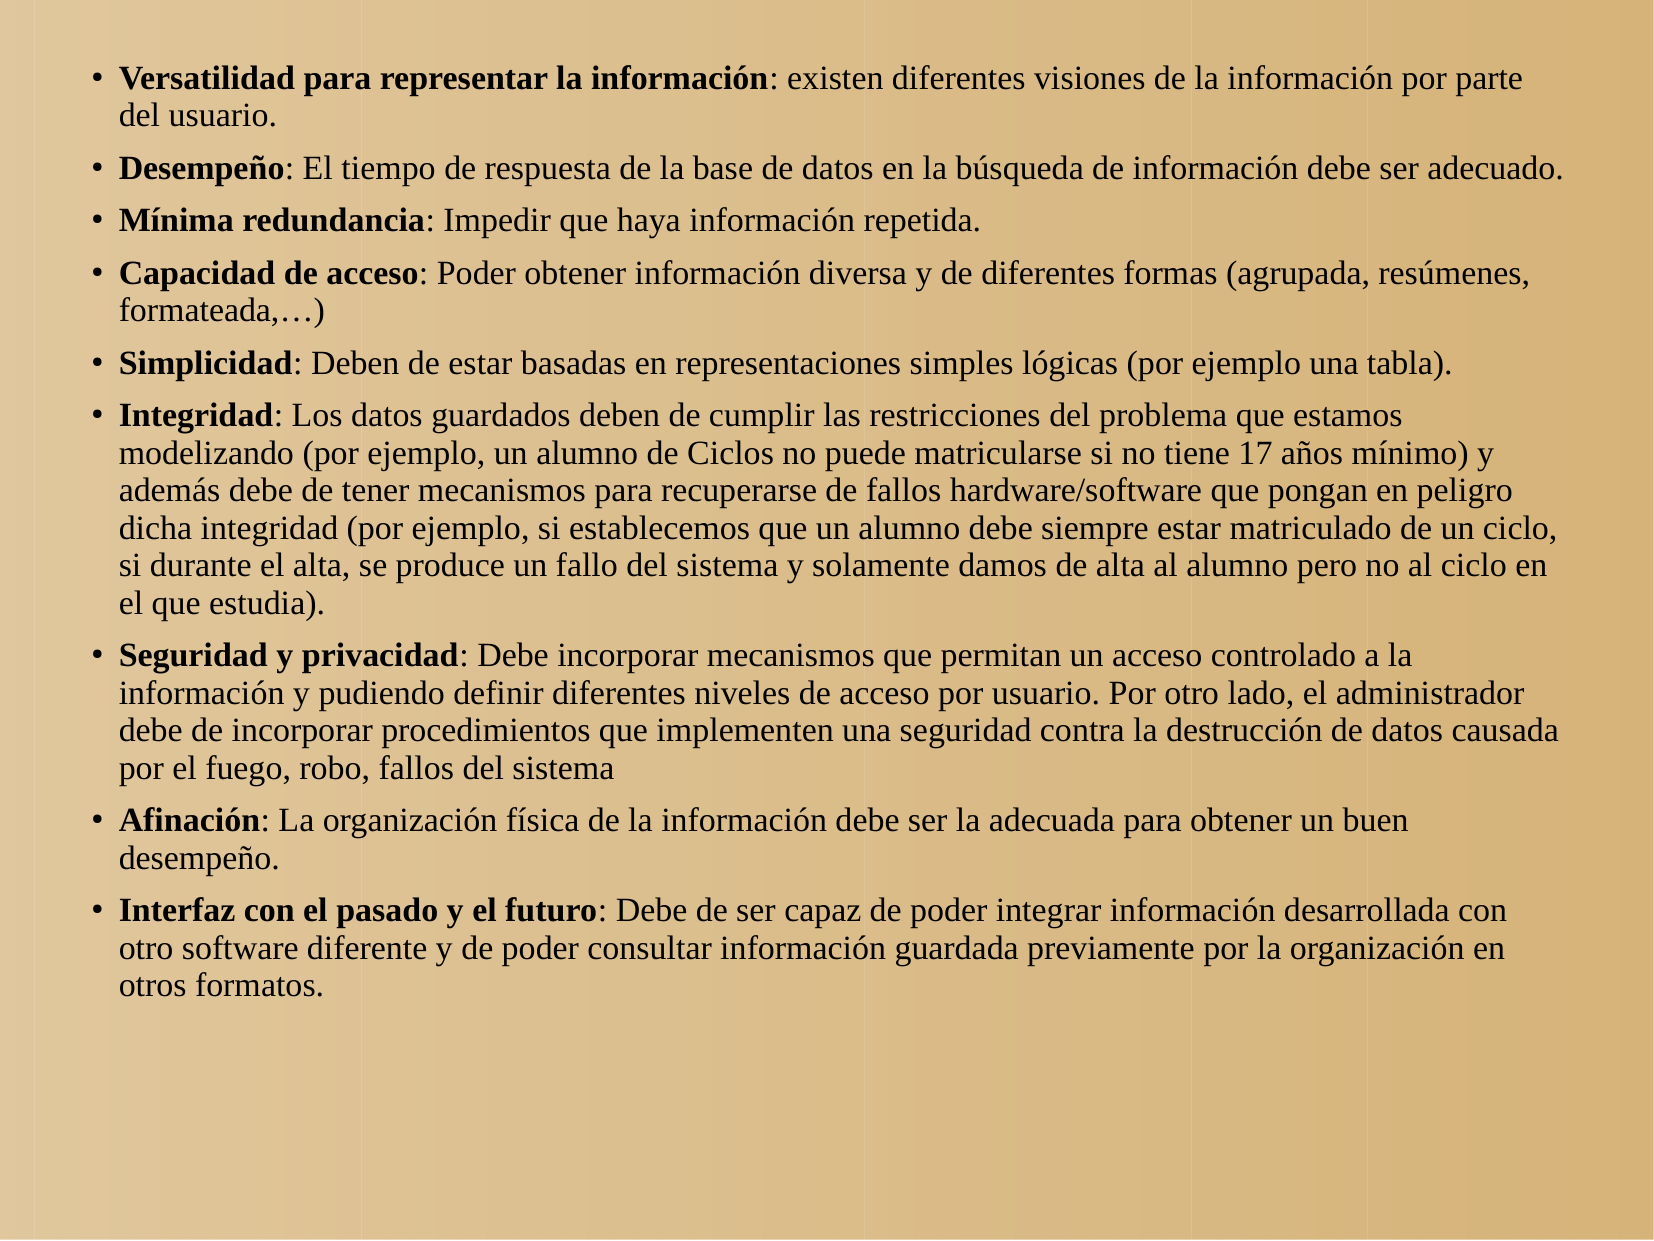

# Versatilidad para representar la información: existen diferentes visiones de la información por parte del usuario.
Desempeño: El tiempo de respuesta de la base de datos en la búsqueda de información debe ser adecuado.
Mínima redundancia: Impedir que haya información repetida.
Capacidad de acceso: Poder obtener información diversa y de diferentes formas (agrupada, resúmenes, formateada,…)
Simplicidad: Deben de estar basadas en representaciones simples lógicas (por ejemplo una tabla).
Integridad: Los datos guardados deben de cumplir las restricciones del problema que estamos modelizando (por ejemplo, un alumno de Ciclos no puede matricularse si no tiene 17 años mínimo) y además debe de tener mecanismos para recuperarse de fallos hardware/software que pongan en peligro dicha integridad (por ejemplo, si establecemos que un alumno debe siempre estar matriculado de un ciclo, si durante el alta, se produce un fallo del sistema y solamente damos de alta al alumno pero no al ciclo en el que estudia).
Seguridad y privacidad: Debe incorporar mecanismos que permitan un acceso controlado a la información y pudiendo definir diferentes niveles de acceso por usuario. Por otro lado, el administrador debe de incorporar procedimientos que implementen una seguridad contra la destrucción de datos causada por el fuego, robo, fallos del sistema
Afinación: La organización física de la información debe ser la adecuada para obtener un buen desempeño.
Interfaz con el pasado y el futuro: Debe de ser capaz de poder integrar información desarrollada con otro software diferente y de poder consultar información guardada previamente por la organización en otros formatos.